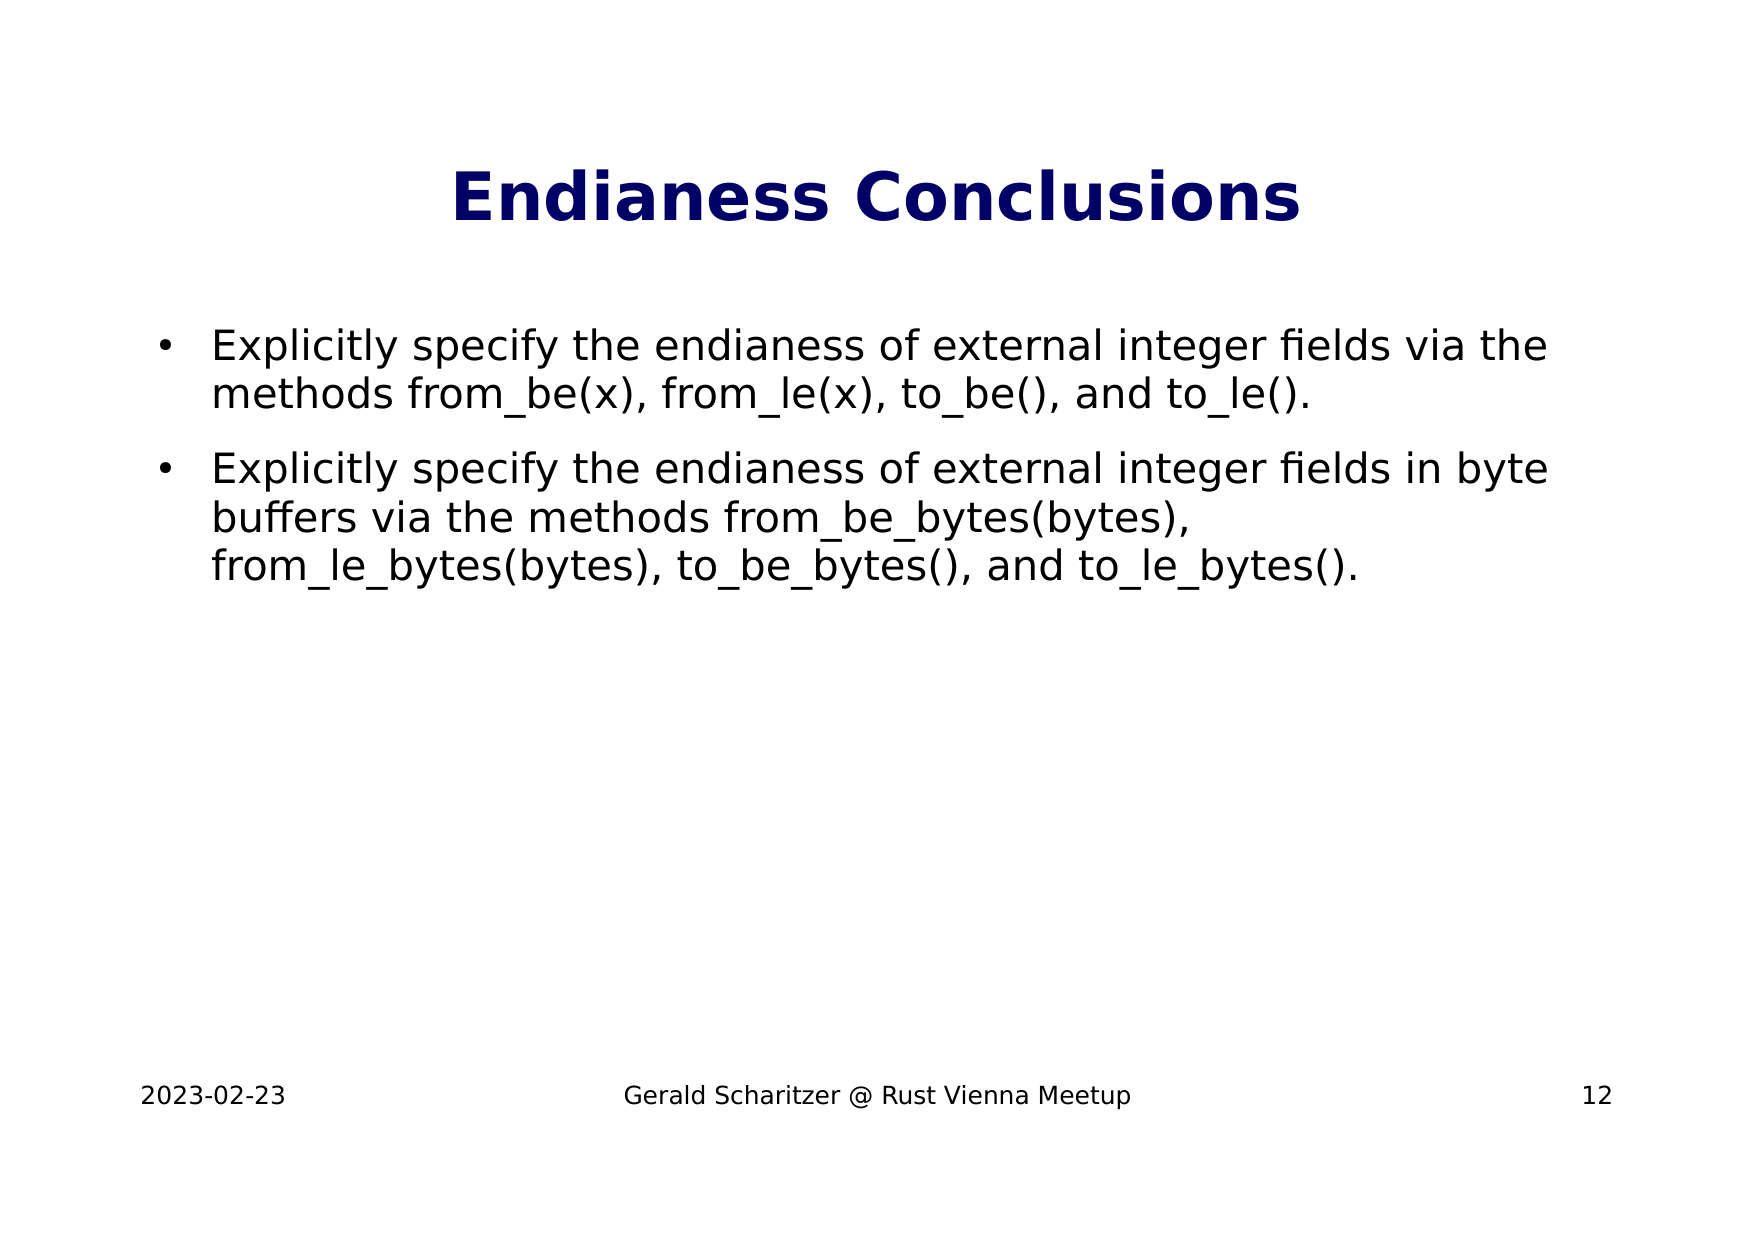

# Endianess Conclusions
Explicitly specify the endianess of external integer fields via the methods from_be(x), from_le(x), to_be(), and to_le().
Explicitly specify the endianess of external integer fields in byte buffers via the methods from_be_bytes(bytes), from_le_bytes(bytes), to_be_bytes(), and to_le_bytes().
2023-02-23
Gerald Scharitzer @ Rust Vienna Meetup
12